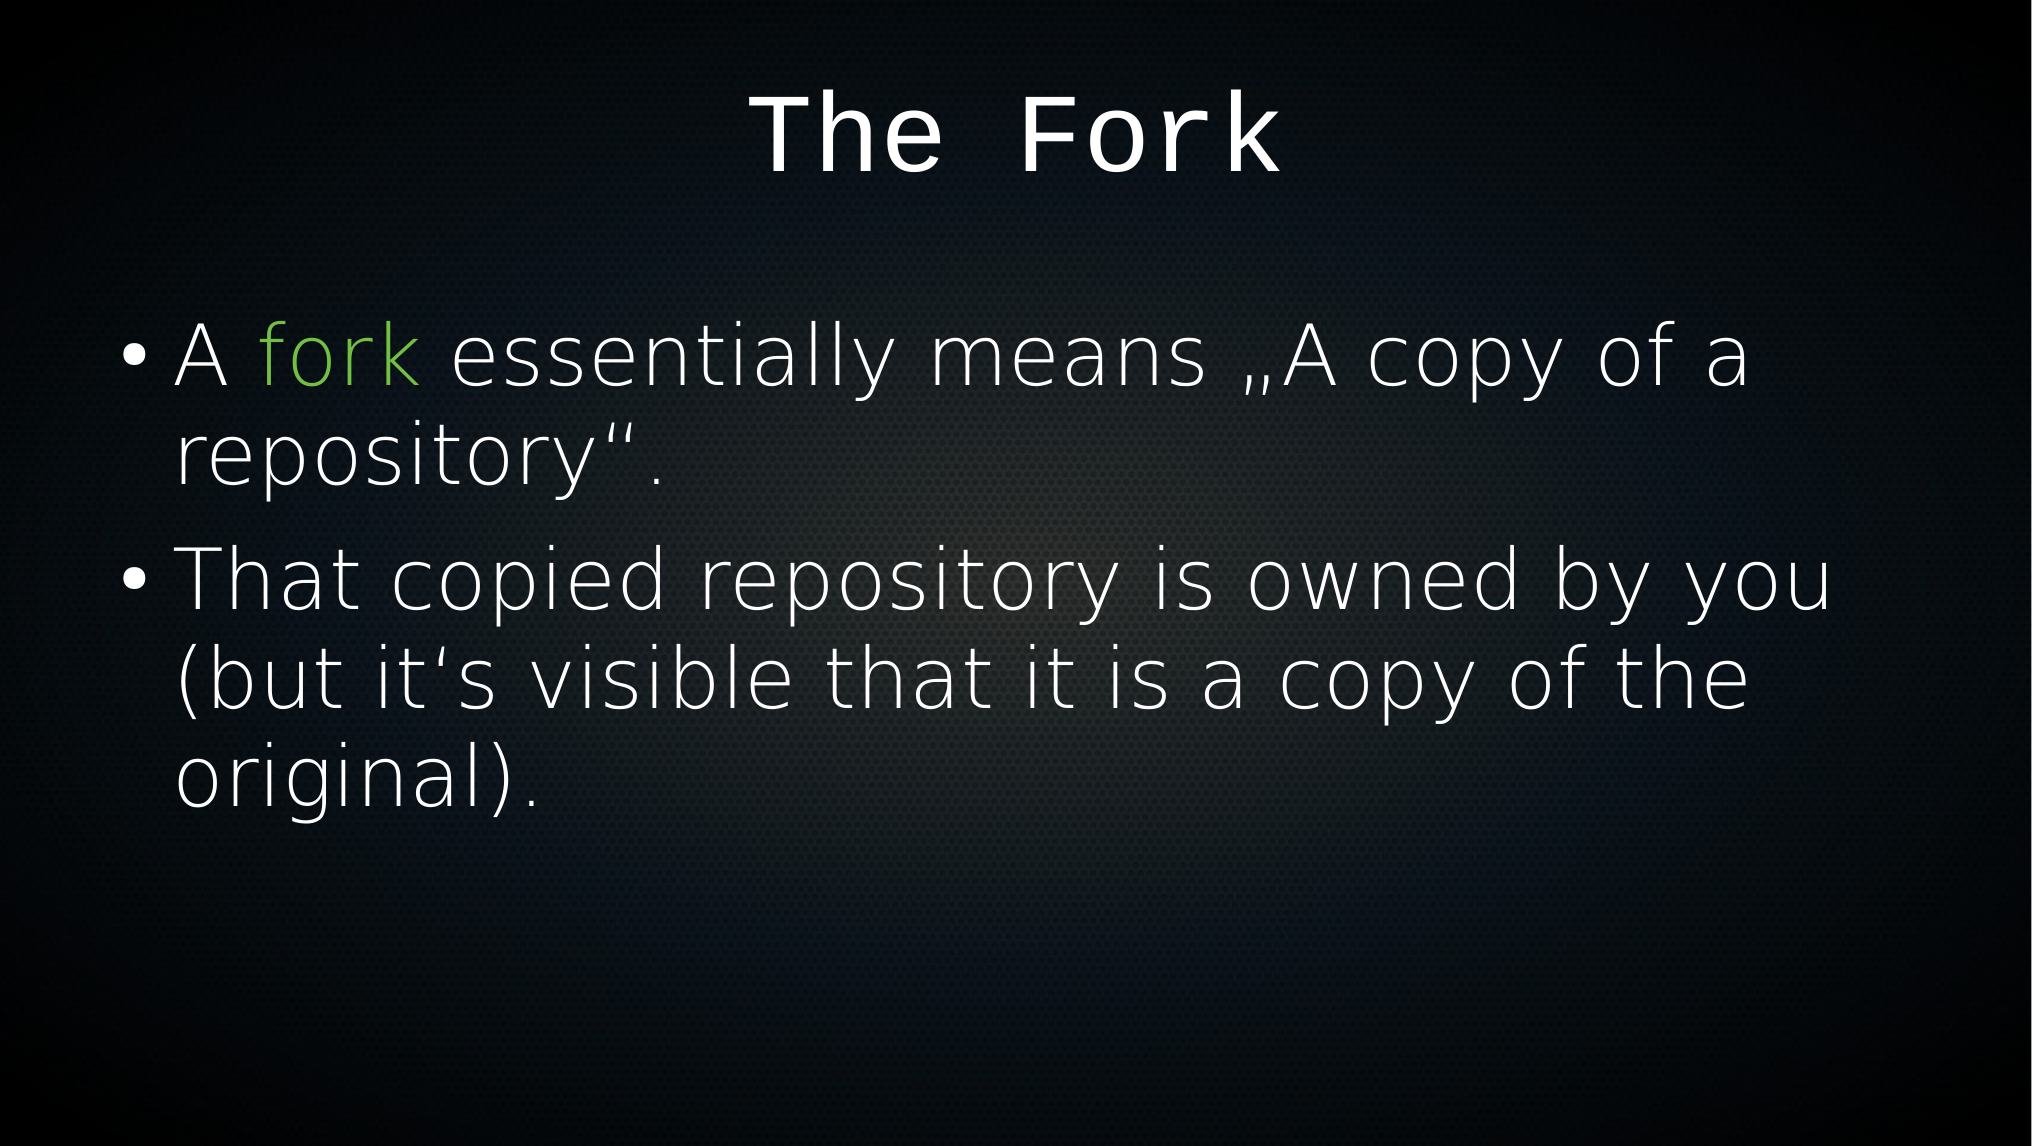

# The Fork
A fork essentially means „A copy of a repository“.
That copied repository is owned by you (but it‘s visible that it is a copy of the original).